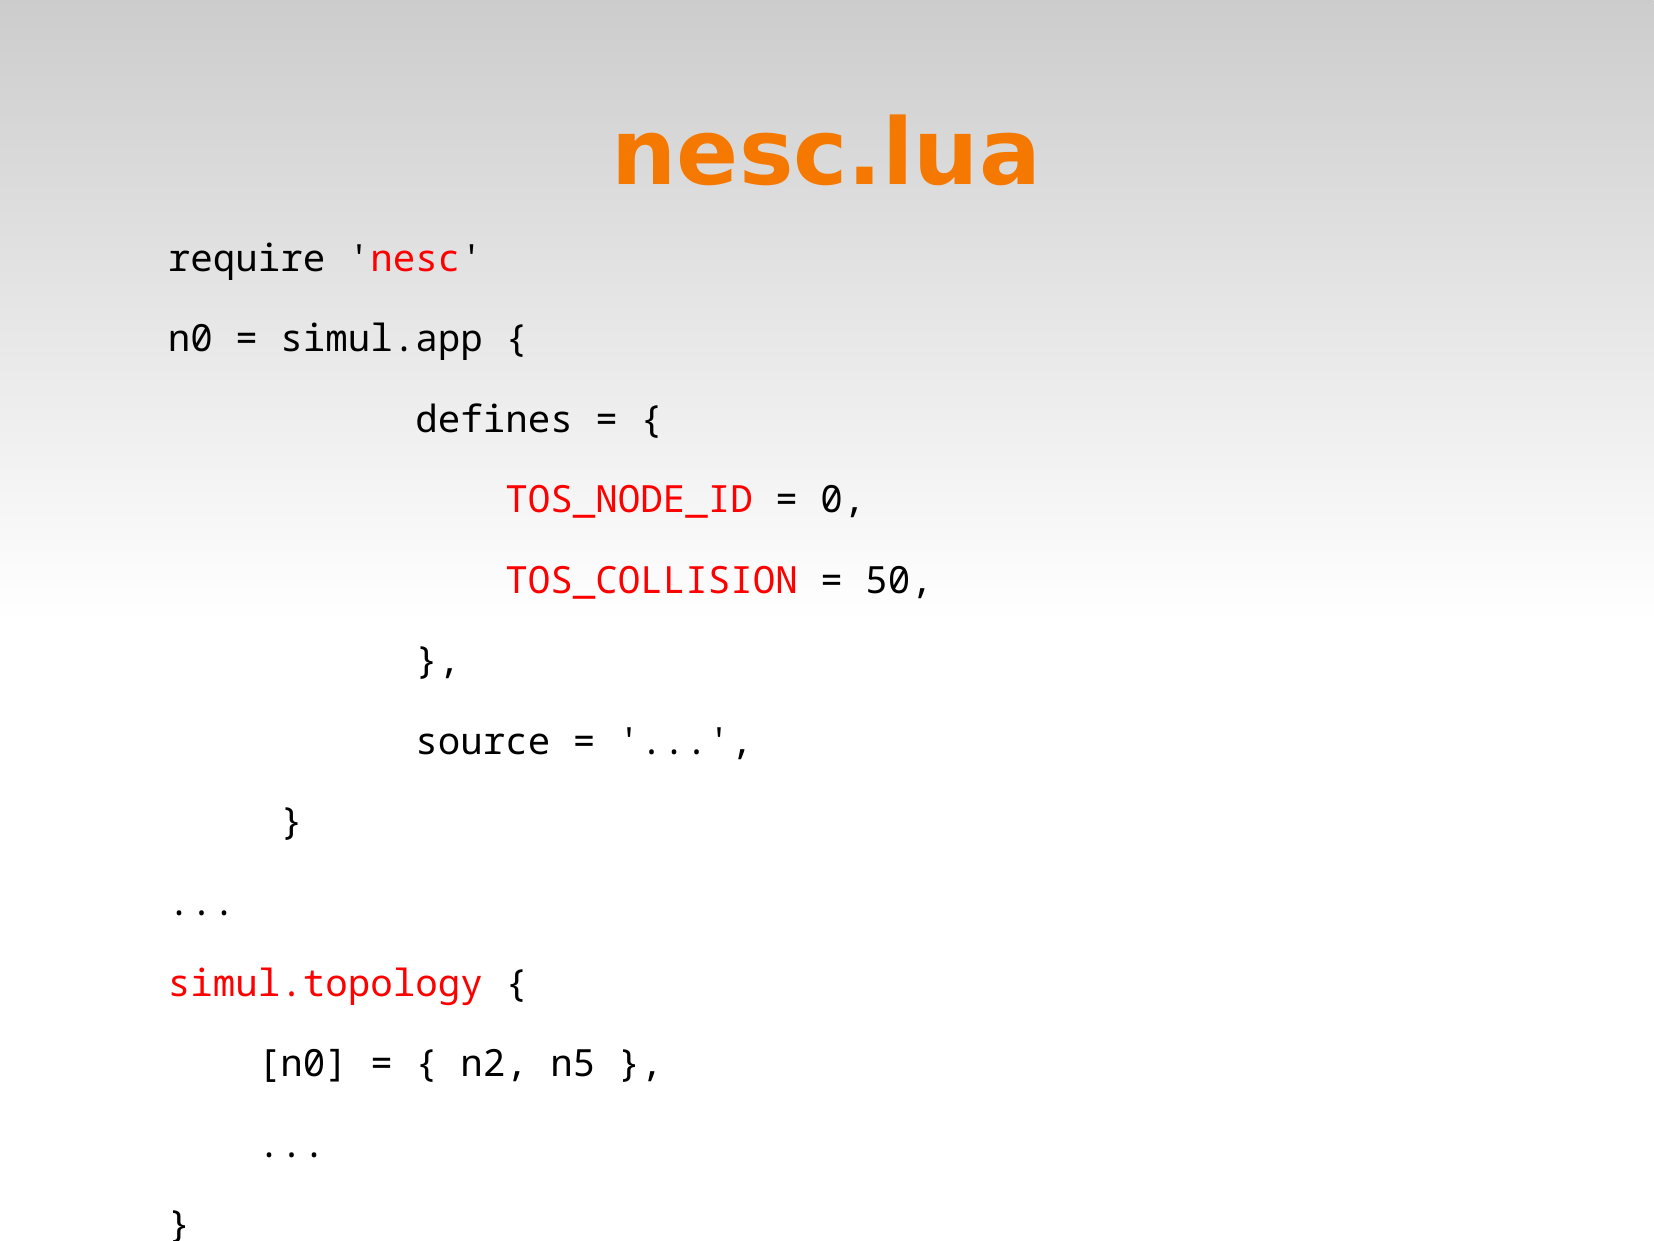

# nesc.lua
 require 'nesc'
 n0 = simul.app {
 defines = {
 TOS_NODE_ID = 0,
 TOS_COLLISION = 50,
 },
 source = '...',
 }
 ...
 simul.topology {
 [n0] = { n2, n5 },
 ...
 }
 simul.shell()